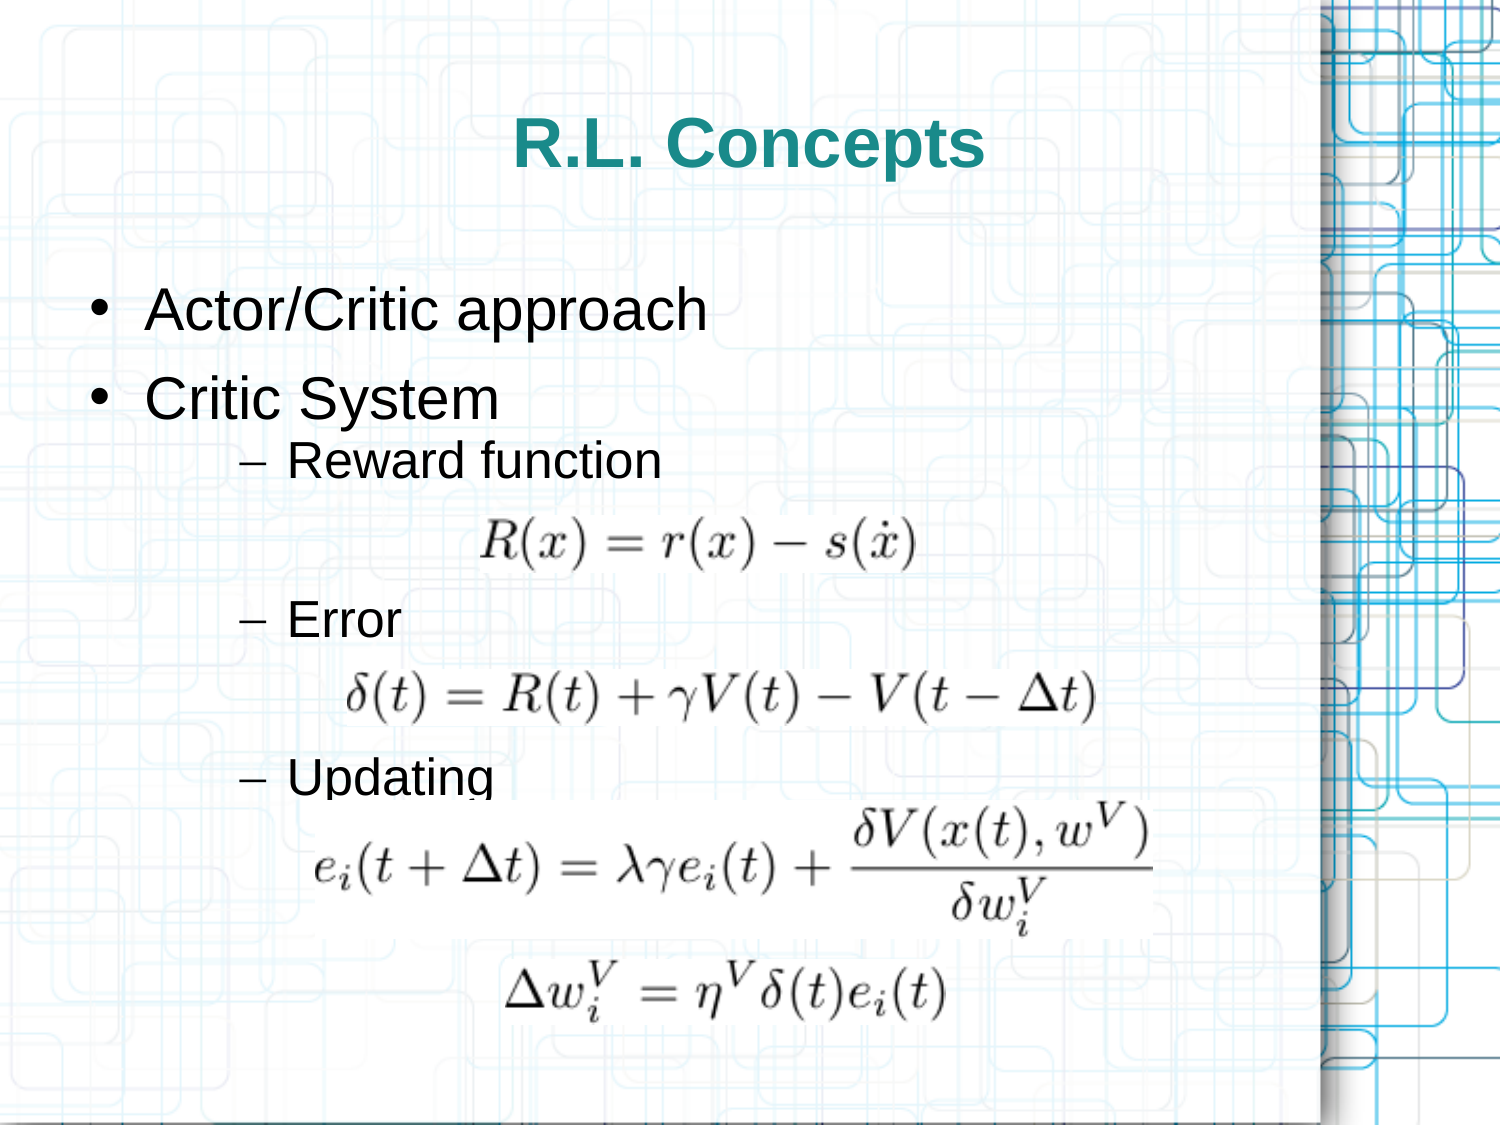

# R.L. Concepts
Actor/Critic approach
Critic System
Reward function
Error
Updating